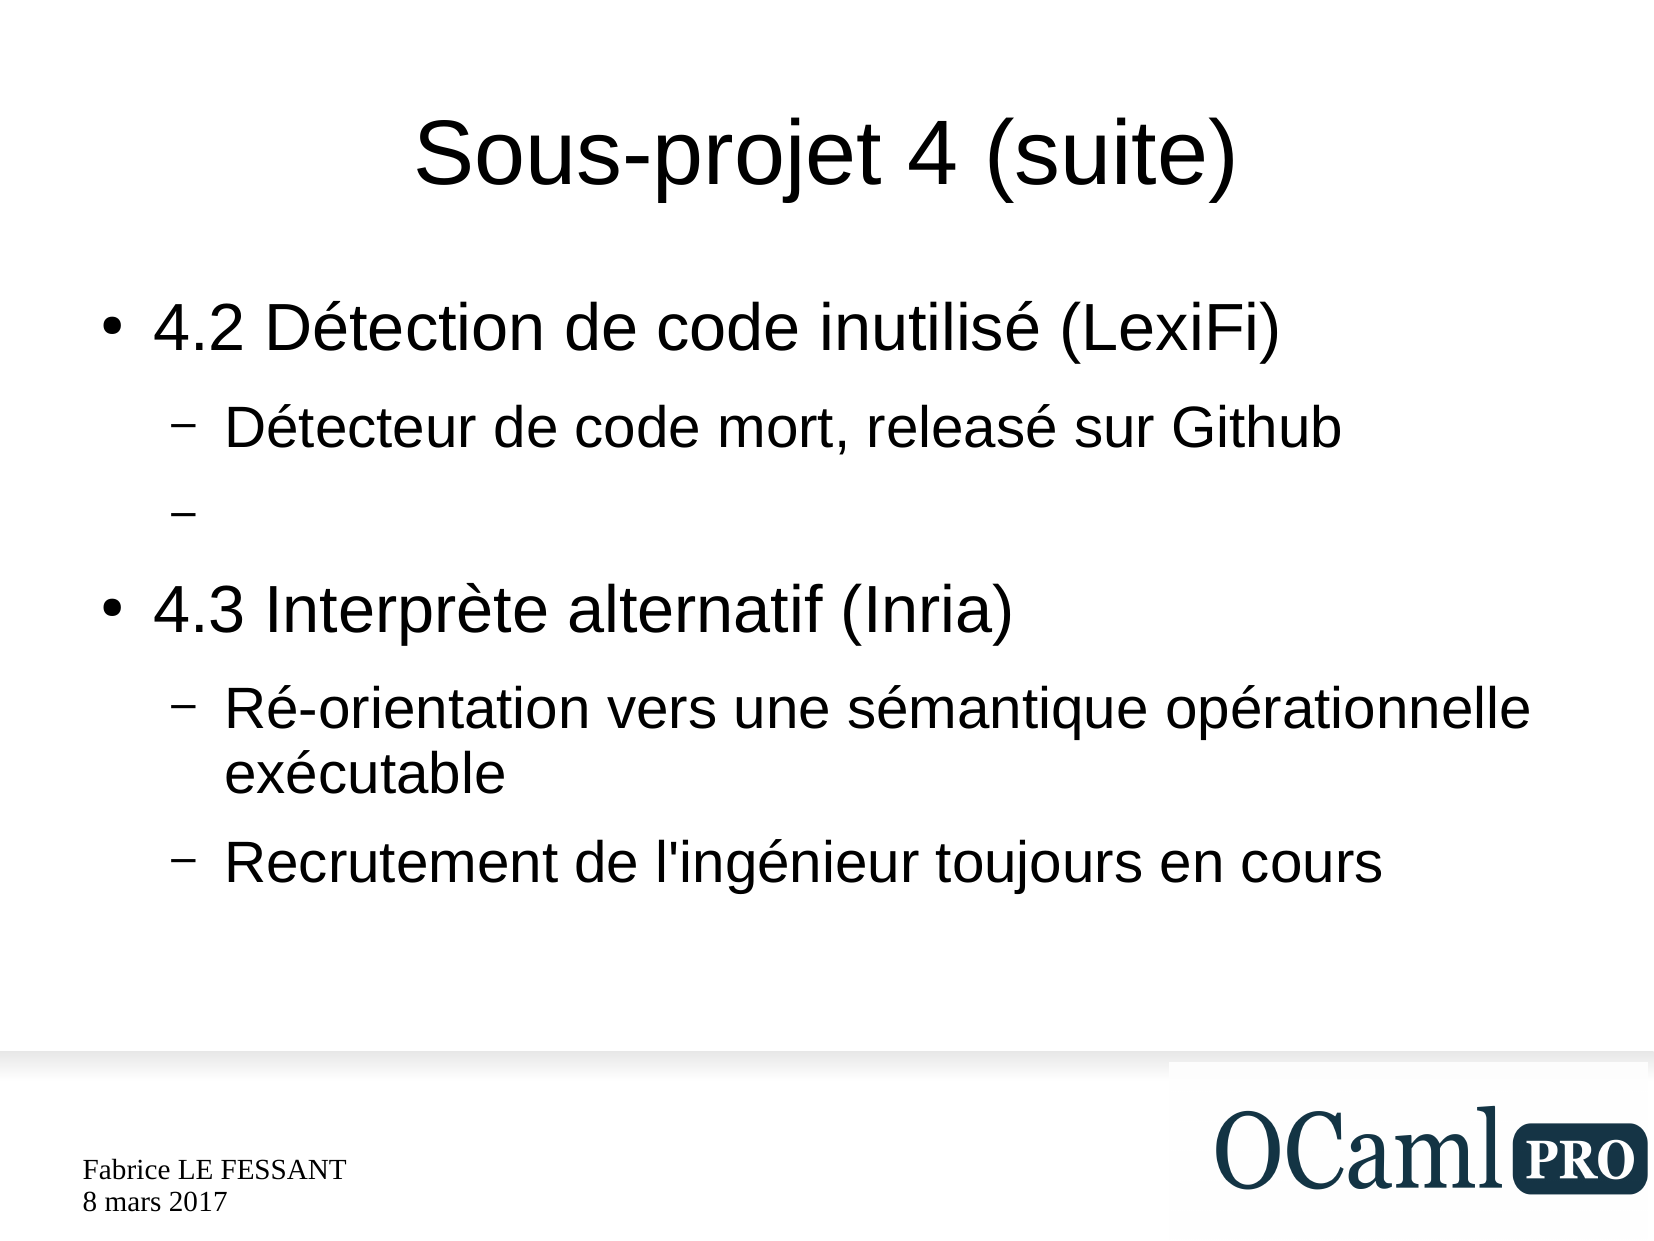

# Sous-projet 4 (suite)
4.2 Détection de code inutilisé (LexiFi)
Détecteur de code mort, releasé sur Github
4.3 Interprète alternatif (Inria)
Ré-orientation vers une sémantique opérationnelle exécutable
Recrutement de l'ingénieur toujours en cours